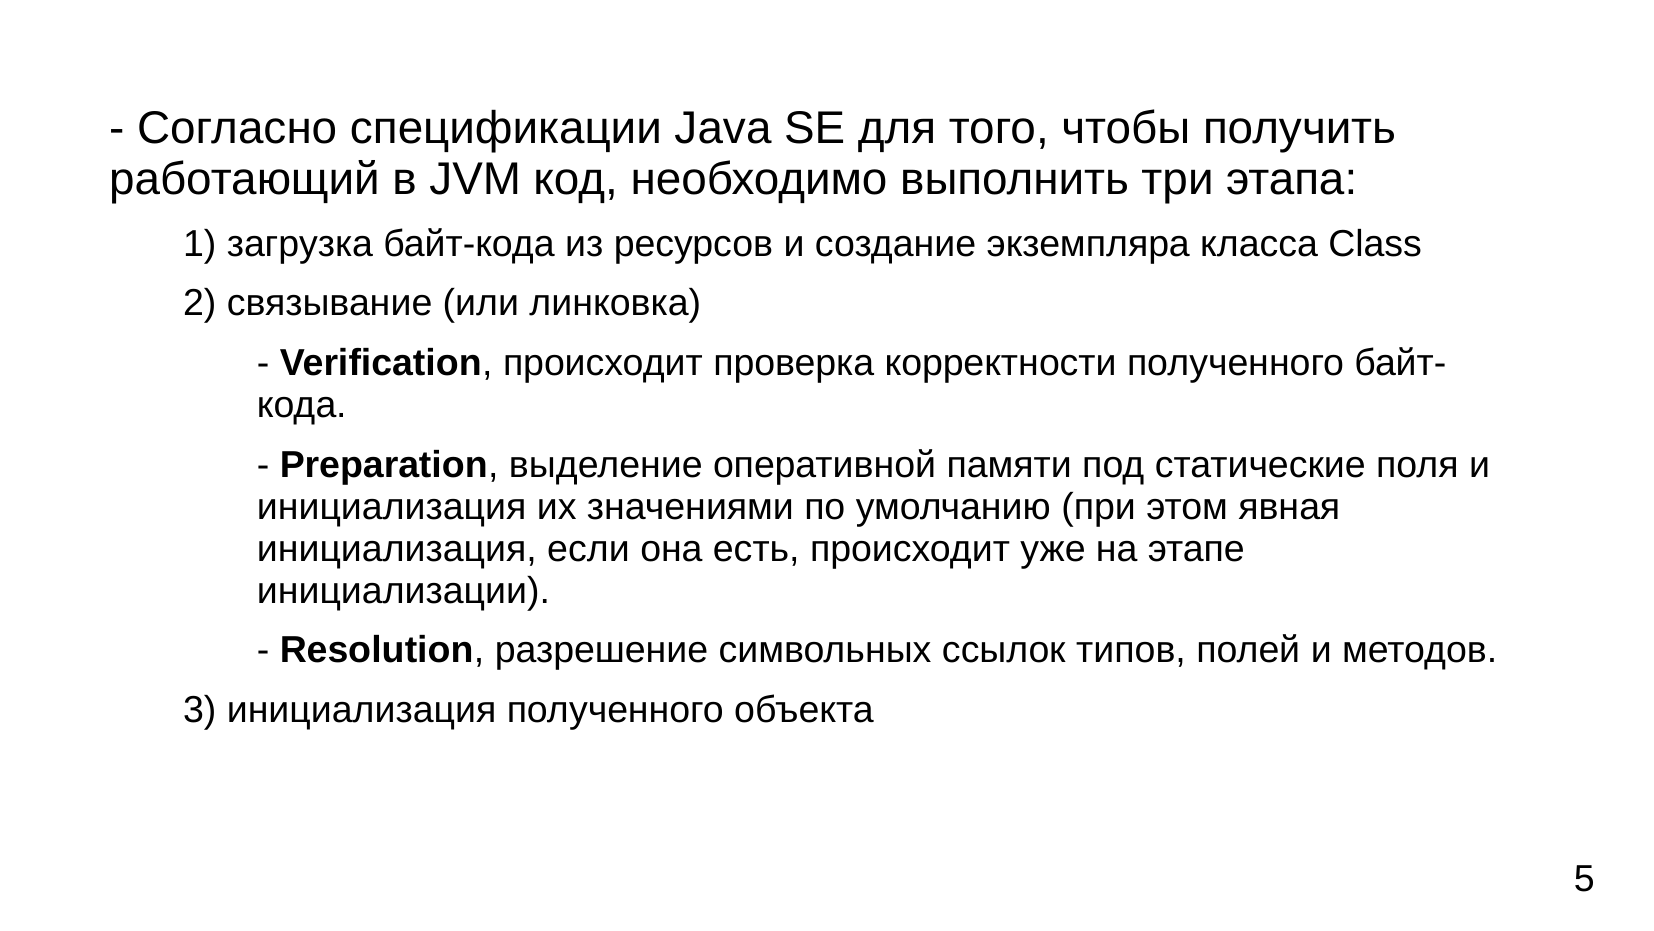

- Согласно спецификации Java SE для того, чтобы получить работающий в JVM код, необходимо выполнить три этапа:
	1) загрузка байт-кода из ресурсов и создание экземпляра класса Class
	2) связывание (или линковка)
		- Verification, происходит проверка корректности полученного байт-			кода.
		- Preparation, выделение оперативной памяти под статические поля и 			инициализация их значениями по умолчанию (при этом явная 				 	инициализация, если она есть, происходит уже на этапе 						инициализации).
		- Resolution, разрешение символьных ссылок типов, полей и методов.
	3) инициализация полученного объекта
5